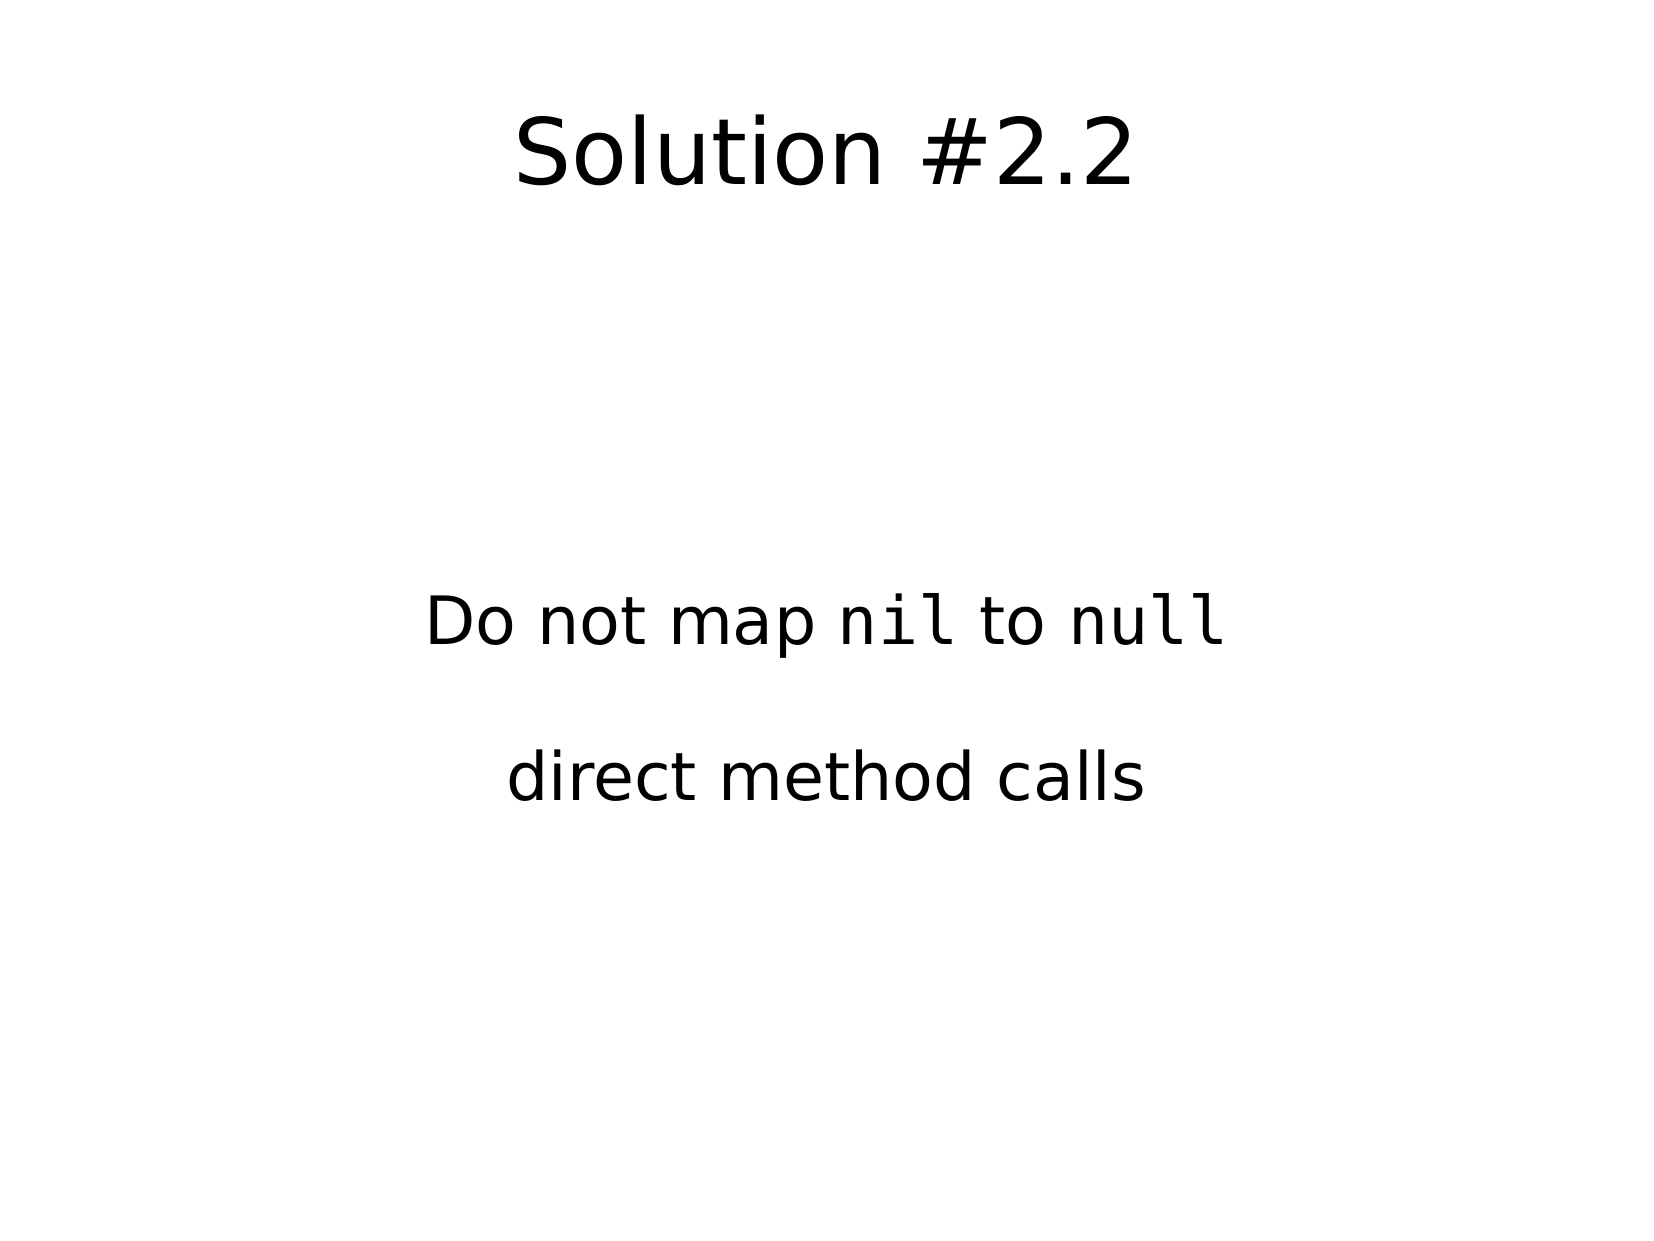

# Solution #2.2
Do not map nil to null
direct method calls